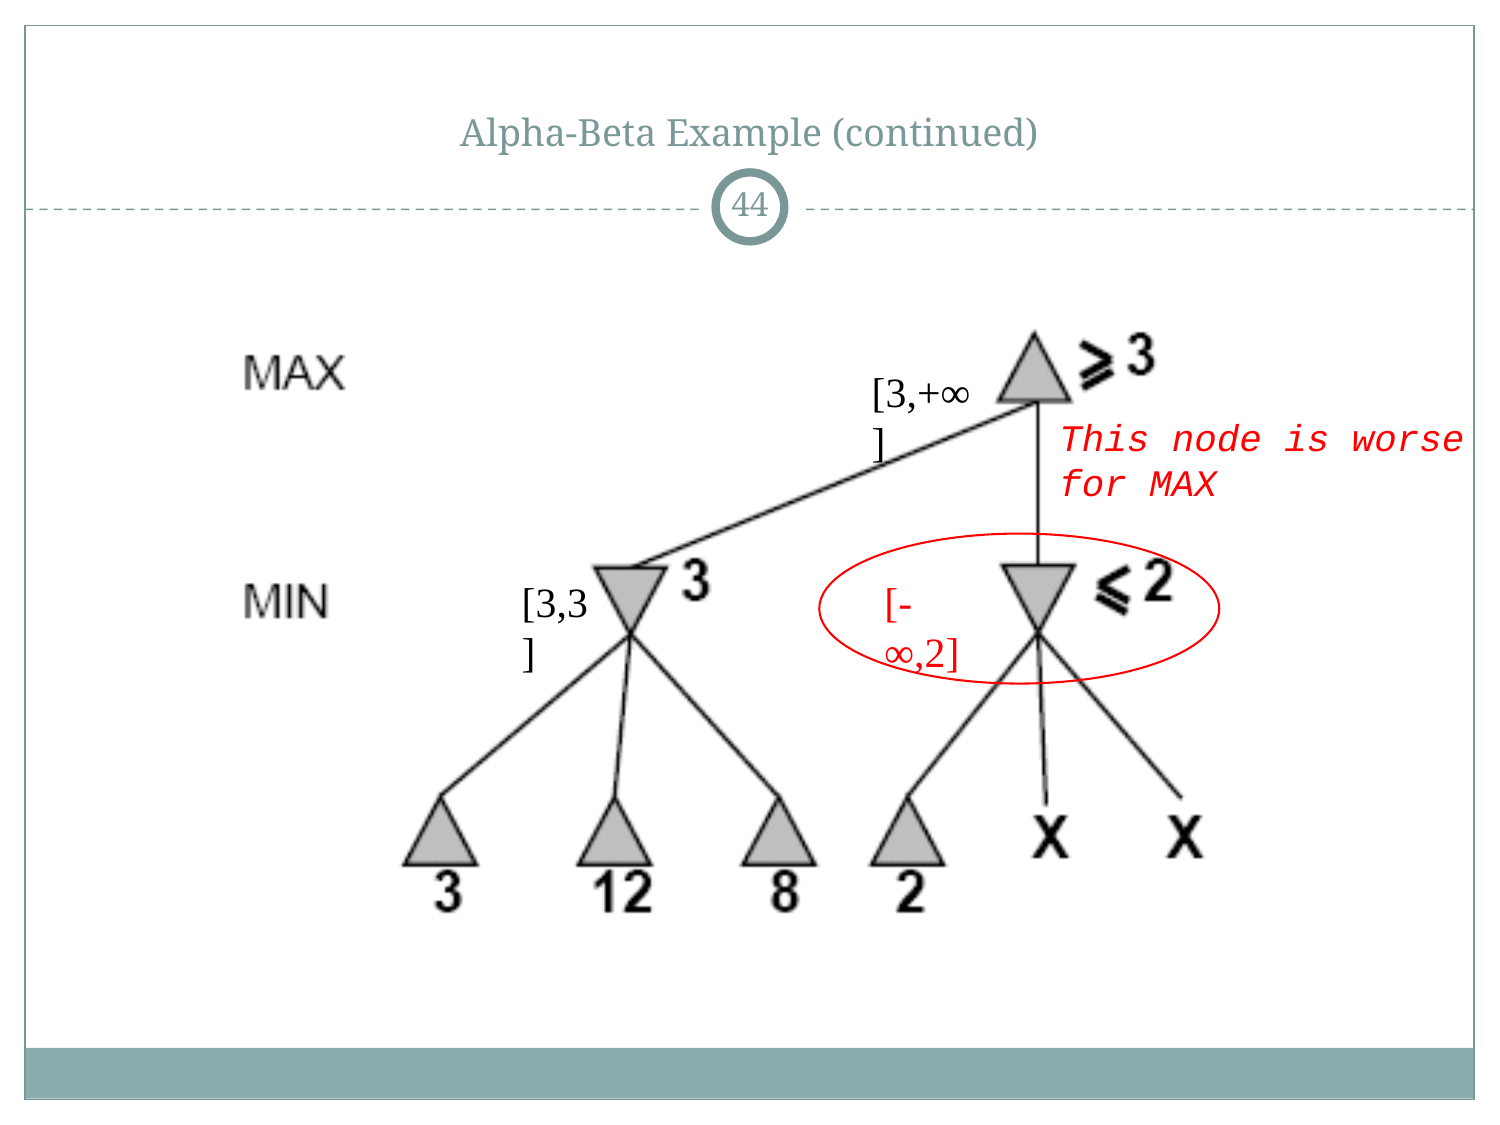

# Alpha-Beta Example (continued)
[3,+∞]
This node is worse
for MAX
[3,3]
[-∞,2]